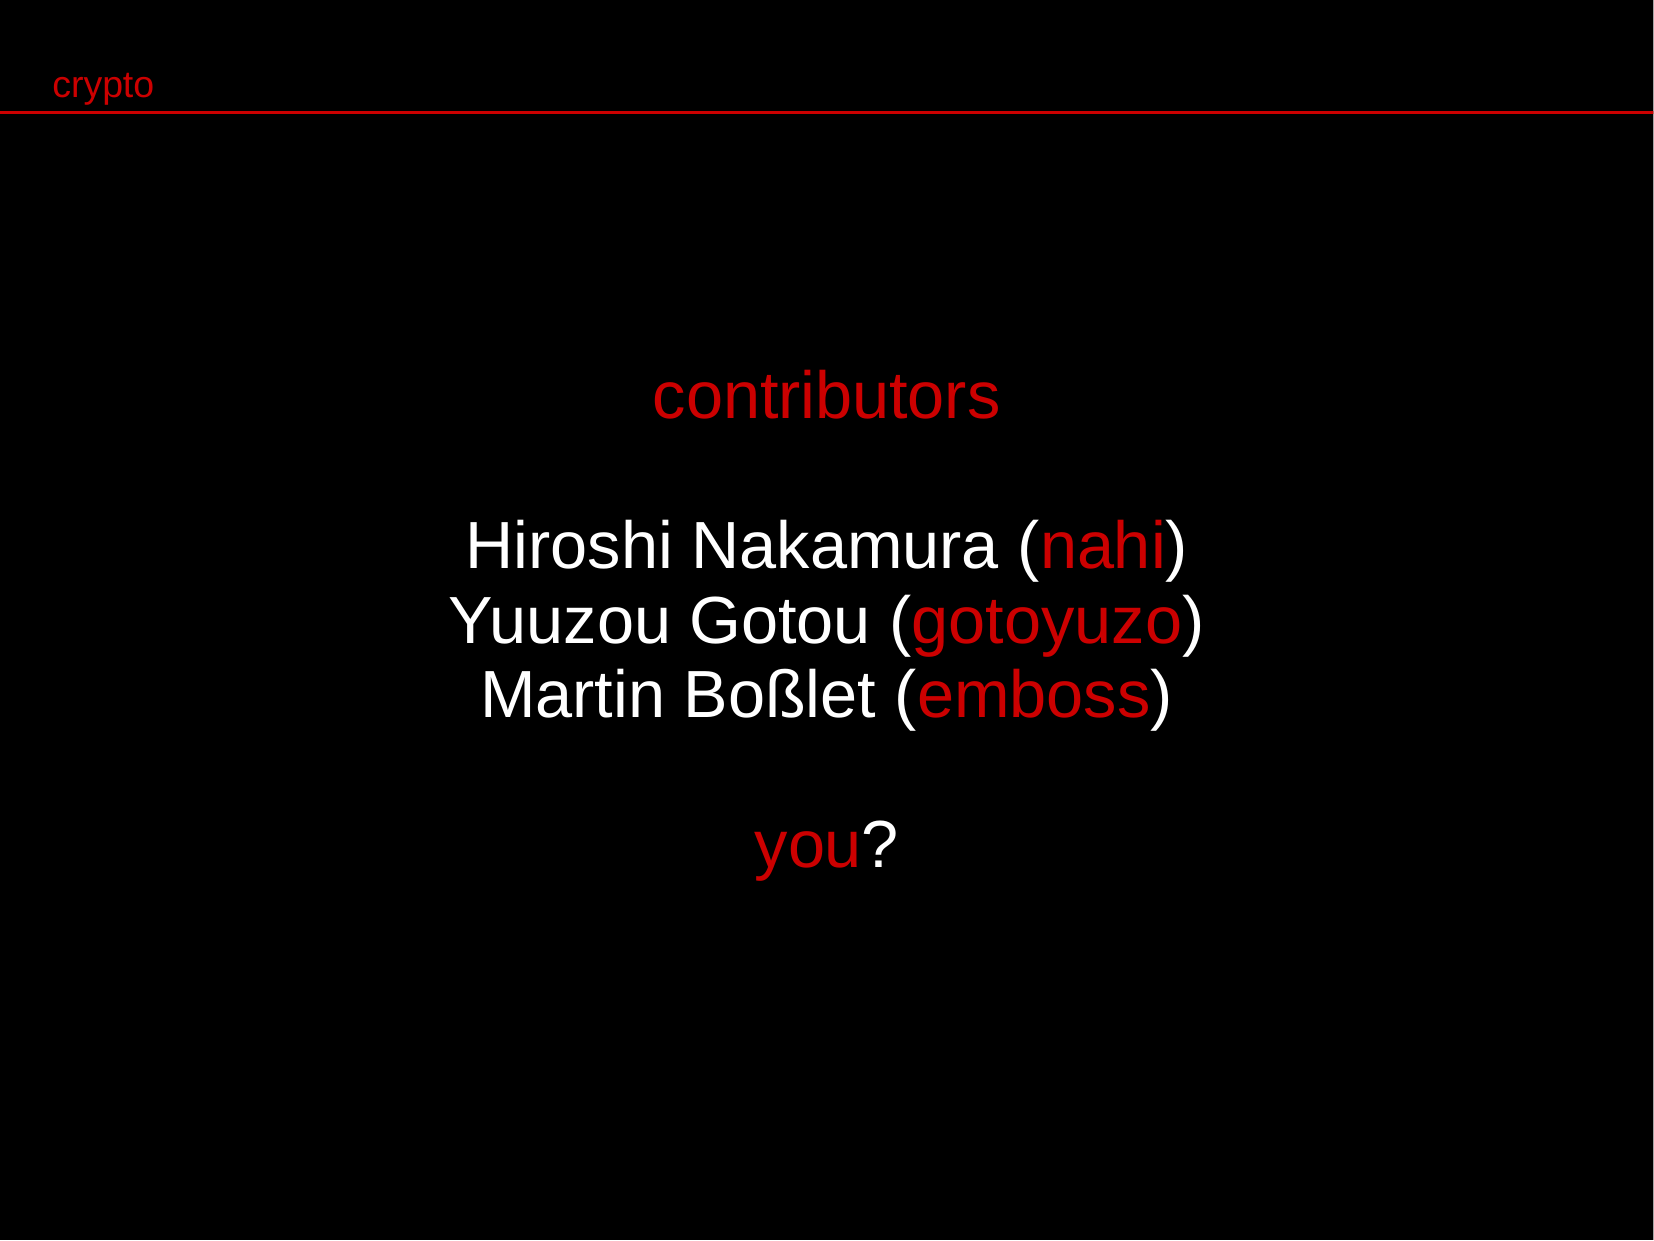

# contributors
Hiroshi Nakamura (nahi)
Yuuzou Gotou (gotoyuzo)
Martin Boßlet (emboss)
you?
crypto